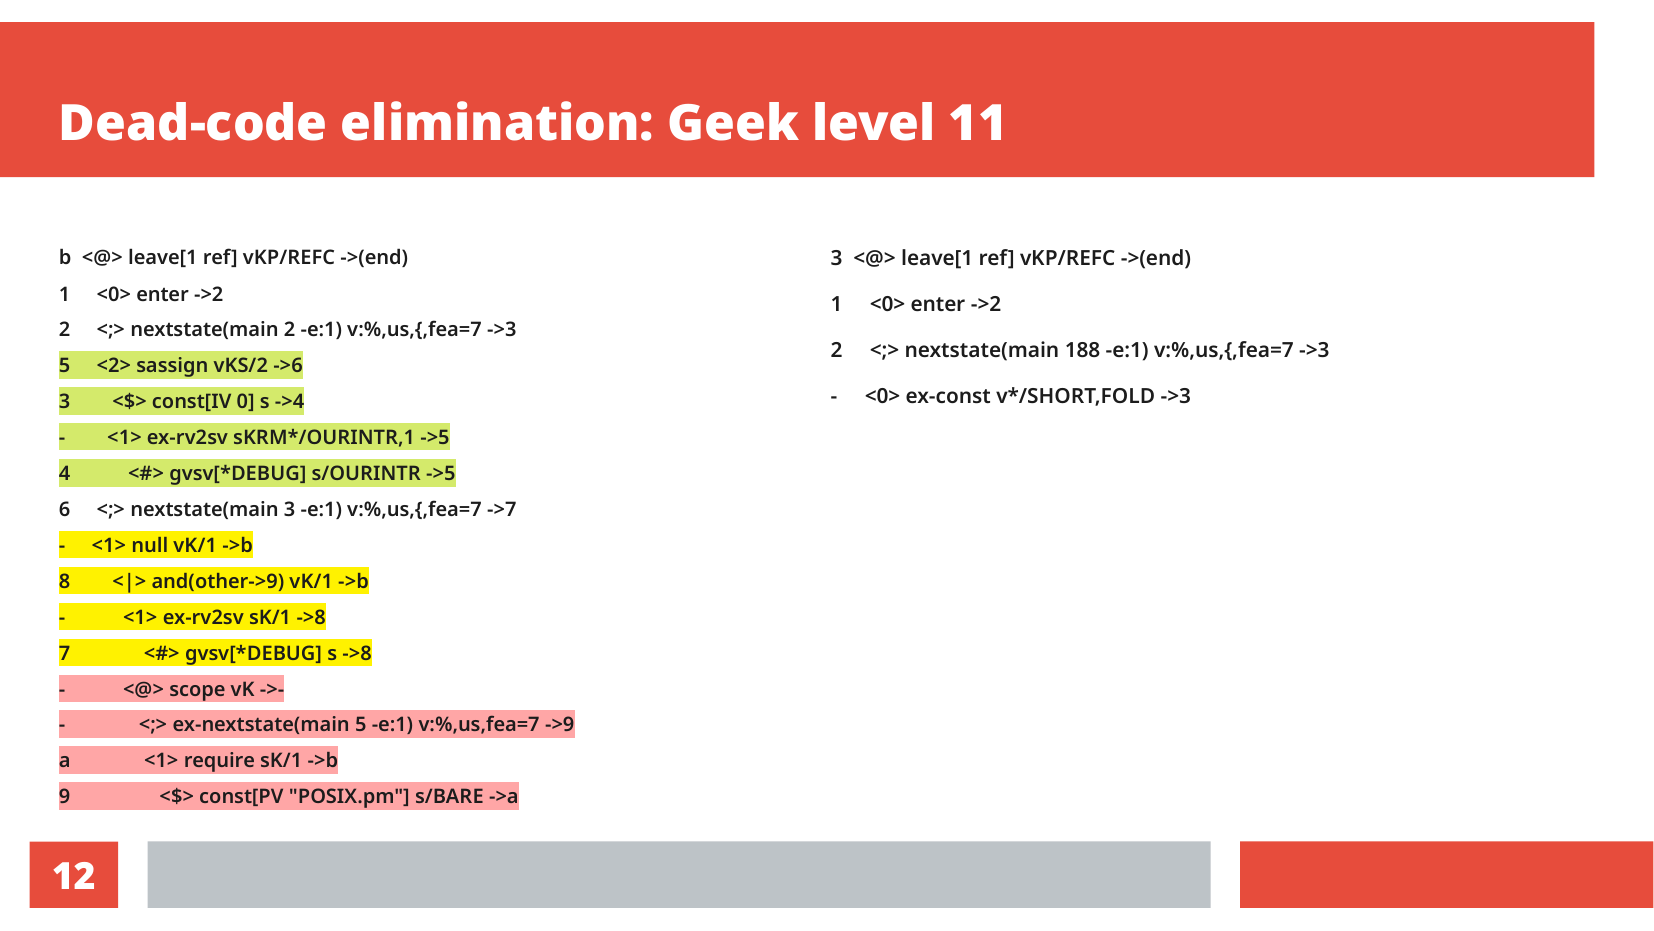

# Dead-code elimination: Geek level 11
b <@> leave[1 ref] vKP/REFC ->(end)
1 <0> enter ->2
2 <;> nextstate(main 2 -e:1) v:%,us,{,fea=7 ->3
5 <2> sassign vKS/2 ->6
3 <$> const[IV 0] s ->4
- <1> ex-rv2sv sKRM*/OURINTR,1 ->5
4 <#> gvsv[*DEBUG] s/OURINTR ->5
6 <;> nextstate(main 3 -e:1) v:%,us,{,fea=7 ->7
- <1> null vK/1 ->b
8 <|> and(other->9) vK/1 ->b
- <1> ex-rv2sv sK/1 ->8
7 <#> gvsv[*DEBUG] s ->8
- <@> scope vK ->-
- <;> ex-nextstate(main 5 -e:1) v:%,us,fea=7 ->9
a <1> require sK/1 ->b
9 <$> const[PV "POSIX.pm"] s/BARE ->a
3 <@> leave[1 ref] vKP/REFC ->(end)
1 <0> enter ->2
2 <;> nextstate(main 188 -e:1) v:%,us,{,fea=7 ->3
- <0> ex-const v*/SHORT,FOLD ->3
12